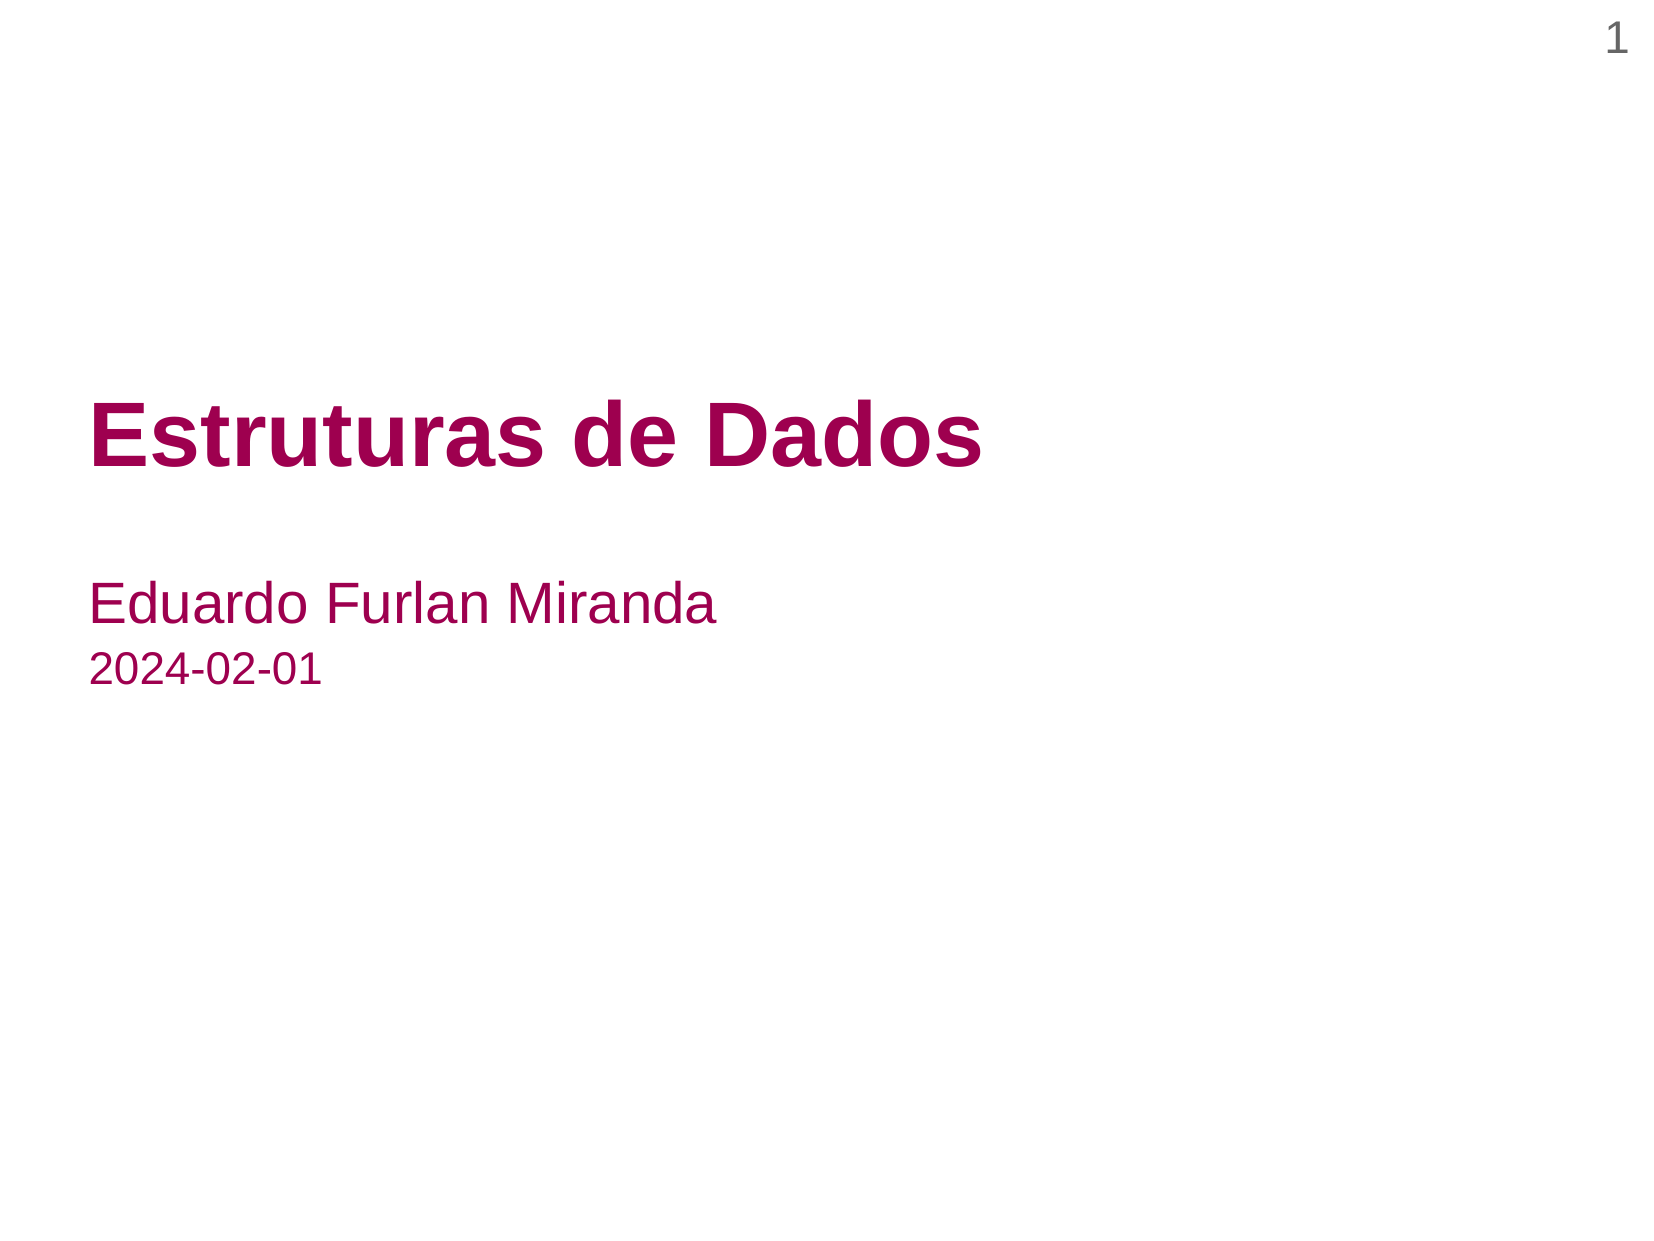

1
# Estruturas de Dados Eduardo Furlan Miranda 2024-02-01